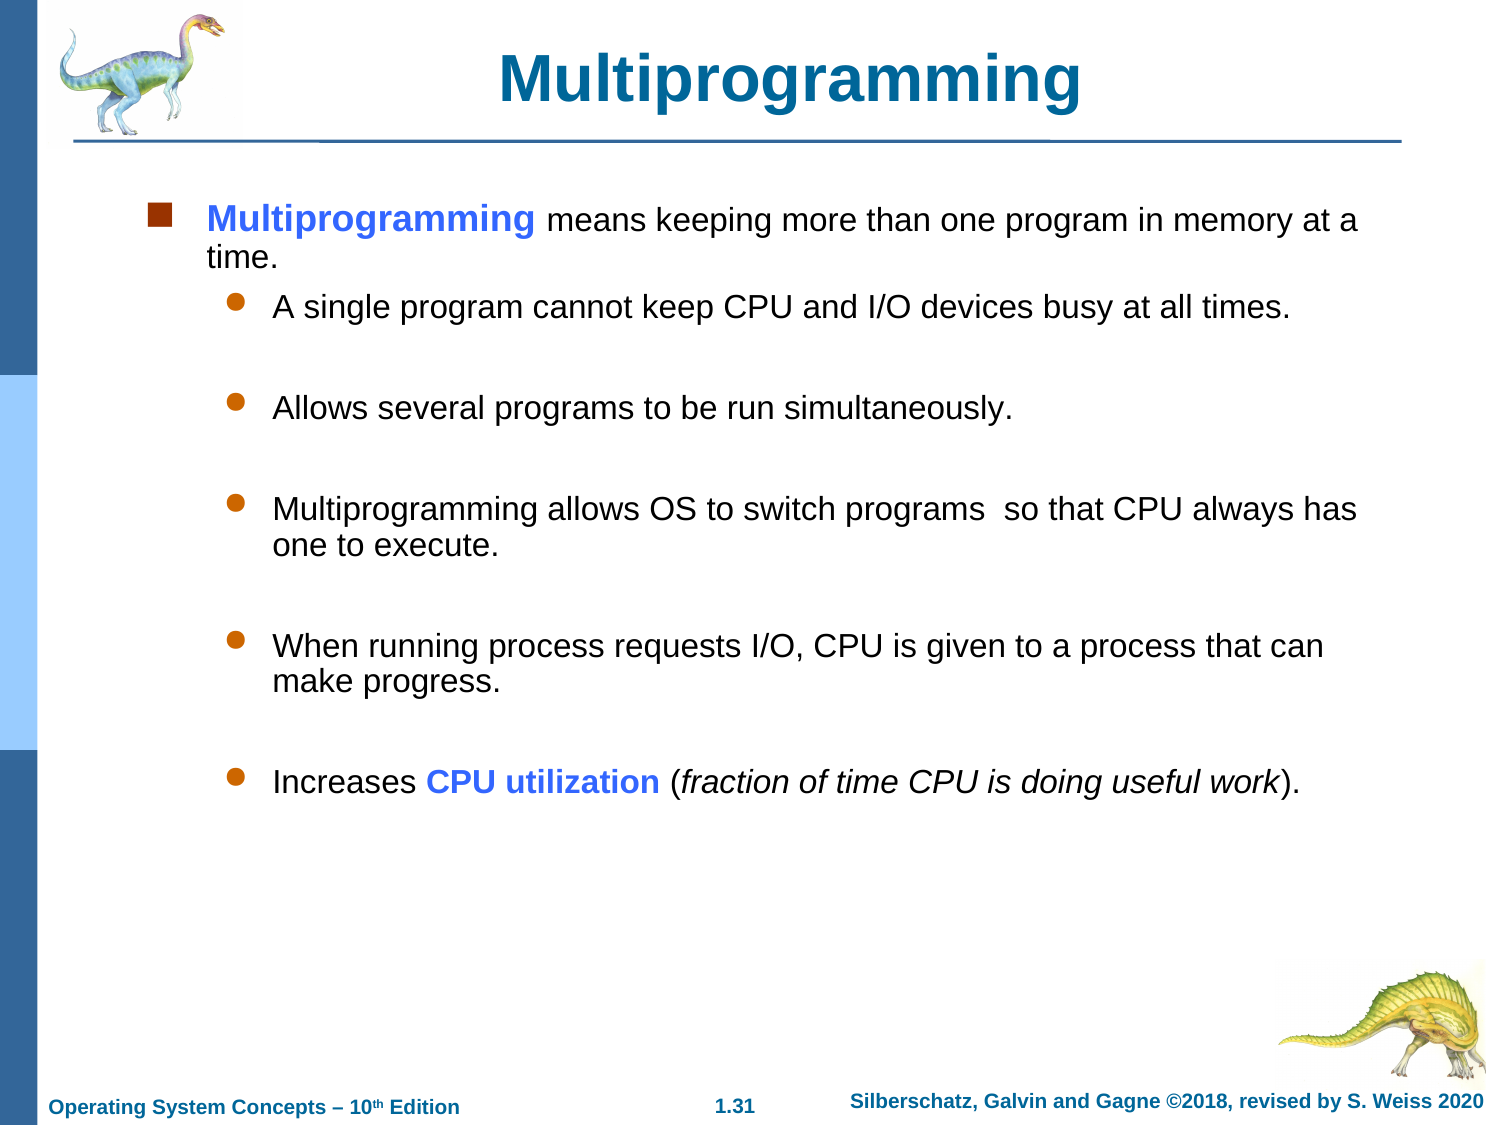

Multiprogramming
Multiprogramming means keeping more than one program in memory at a time.
A single program cannot keep CPU and I/O devices busy at all times.
Allows several programs to be run simultaneously.
Multiprogramming allows OS to switch programs so that CPU always has one to execute.
When running process requests I/O, CPU is given to a process that can make progress.
Increases CPU utilization (fraction of time CPU is doing useful work).